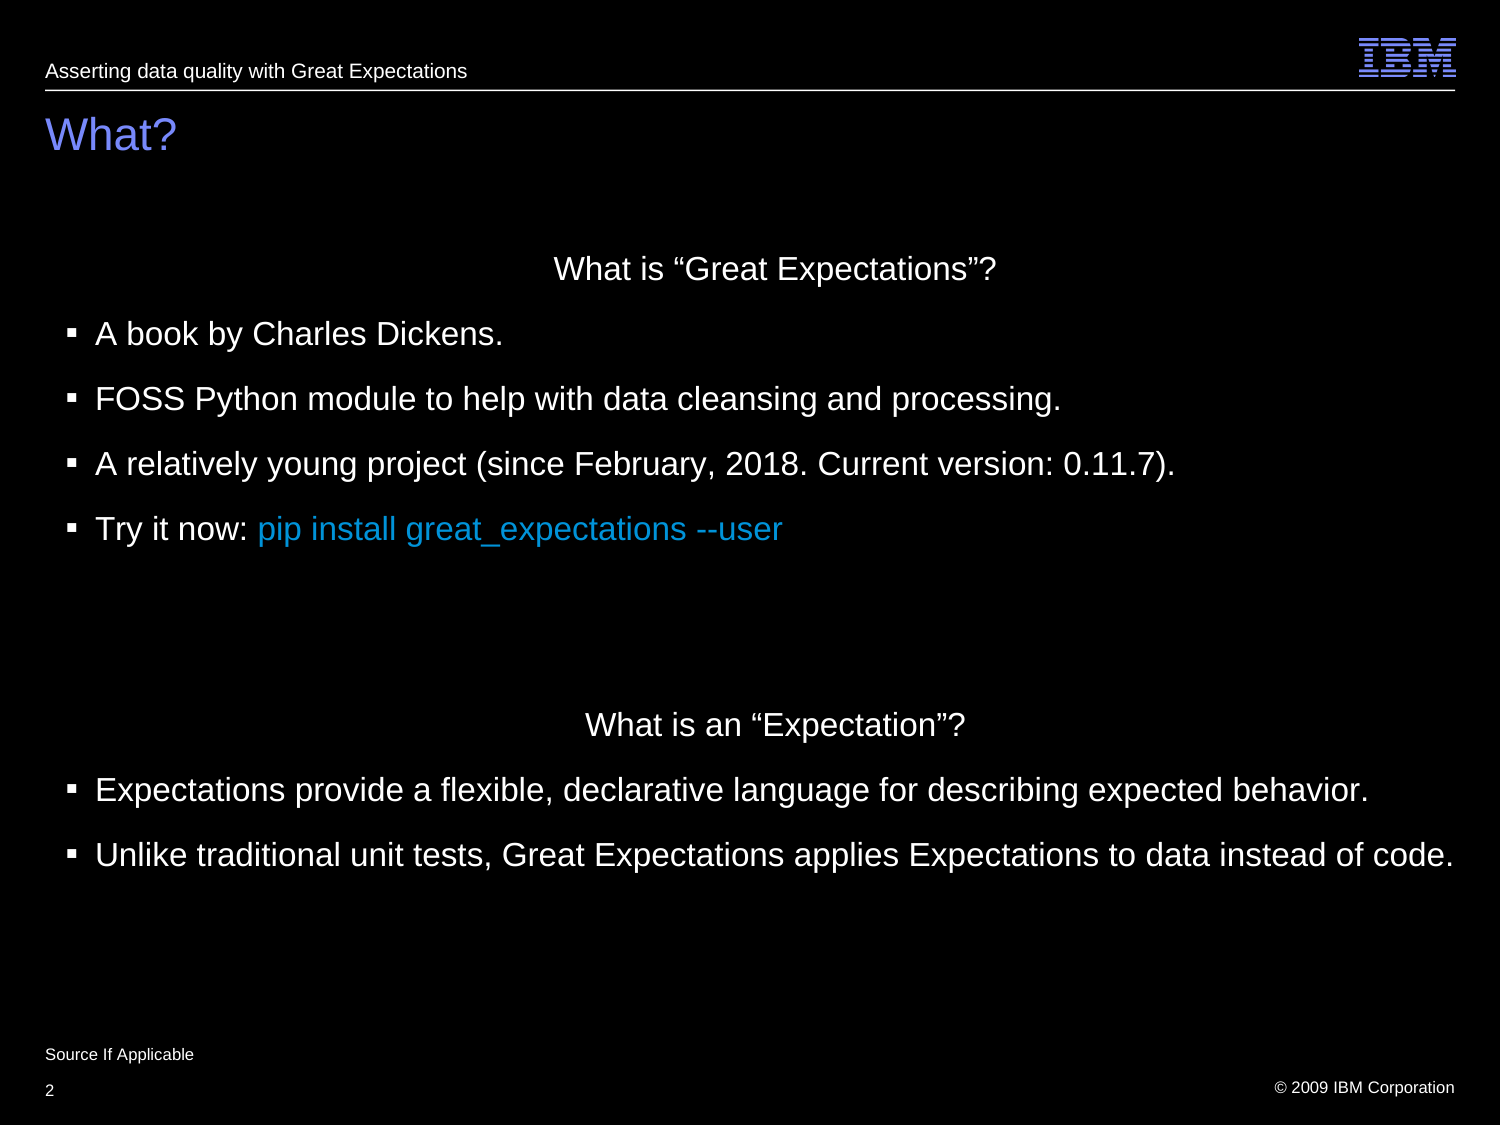

Asserting data quality with Great Expectations
# What?
What is “Great Expectations”?
A book by Charles Dickens.
FOSS Python module to help with data cleansing and processing.
A relatively young project (since February, 2018. Current version: 0.11.7).
Try it now: pip install great_expectations --user
What is an “Expectation”?
Expectations provide a flexible, declarative language for describing expected behavior.
Unlike traditional unit tests, Great Expectations applies Expectations to data instead of code.
 Source If Applicable
2